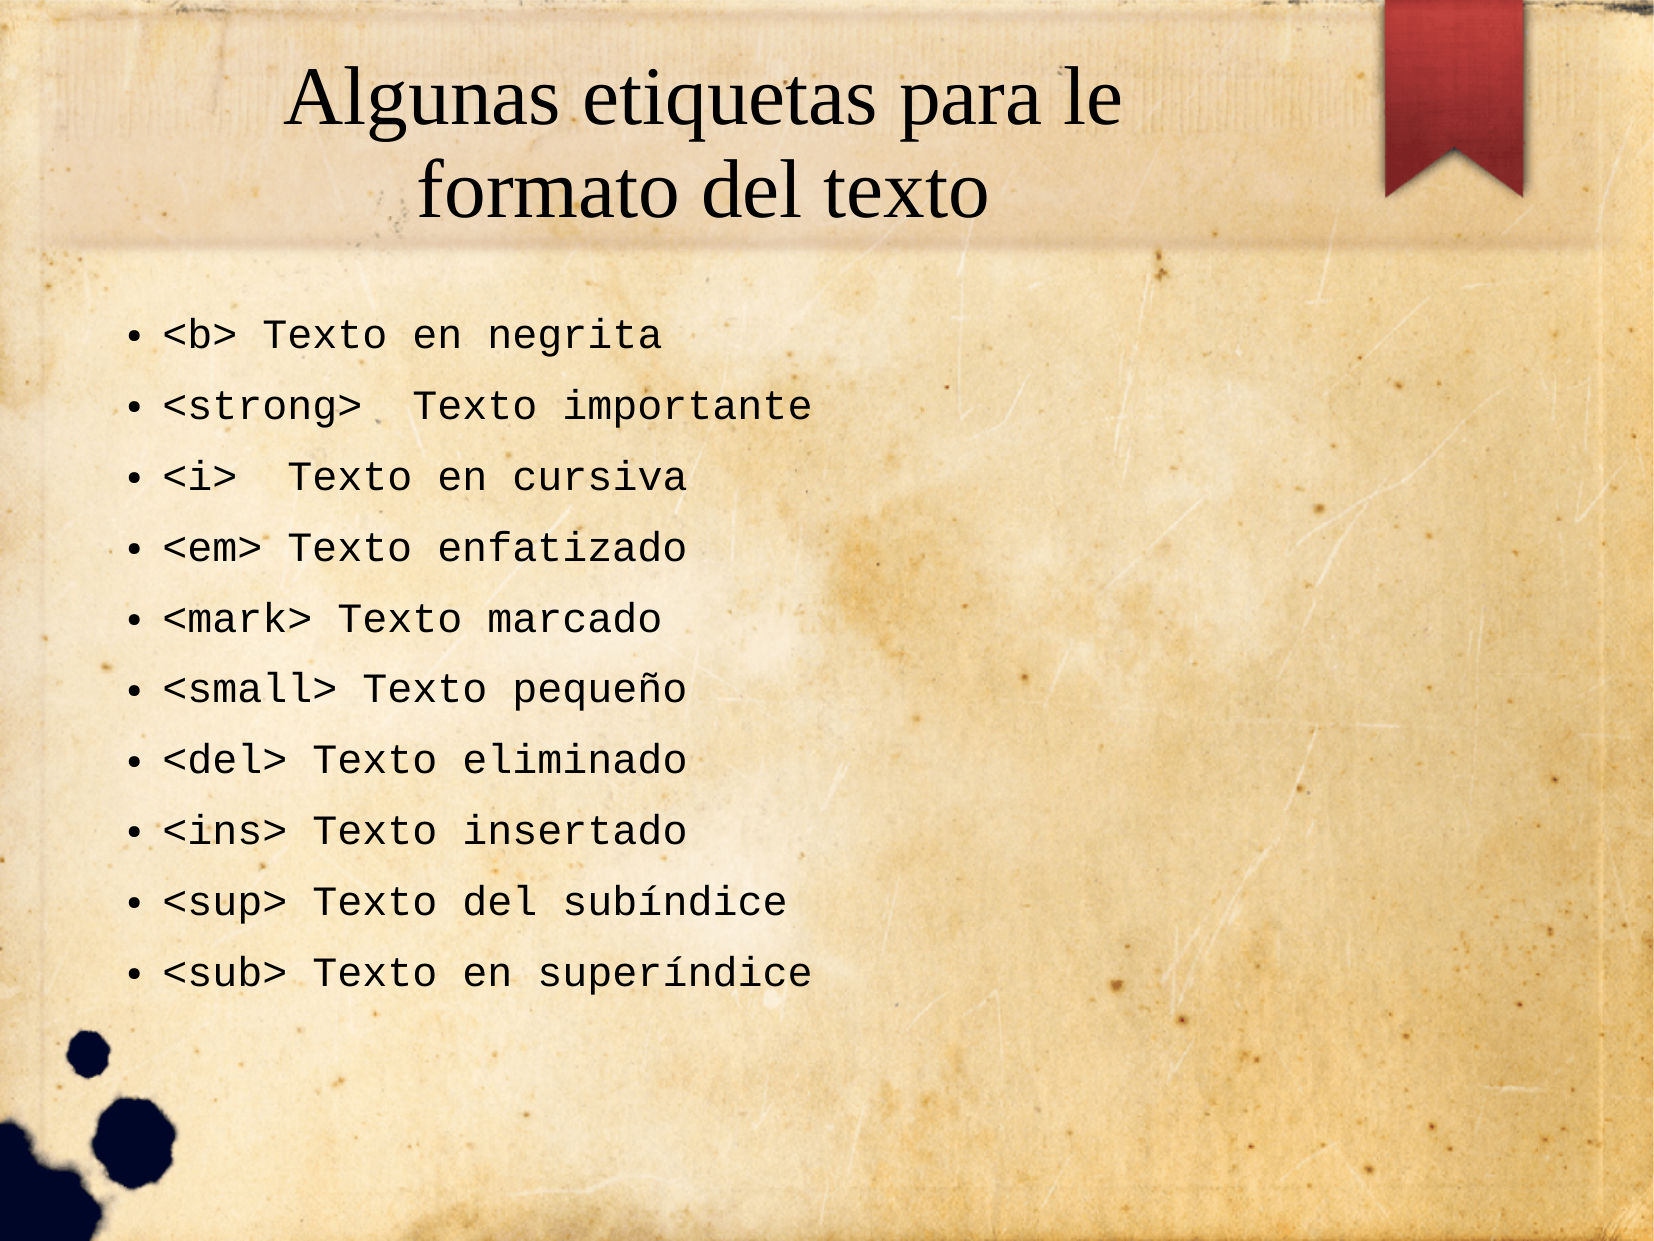

# Algunas etiquetas para le formato del texto
<b> Texto en negrita
<strong> Texto importante
<i> Texto en cursiva
<em> Texto enfatizado
<mark> Texto marcado
<small> Texto pequeño
<del> Texto eliminado
<ins> Texto insertado
<sup> Texto del subíndice
<sub> Texto en superíndice